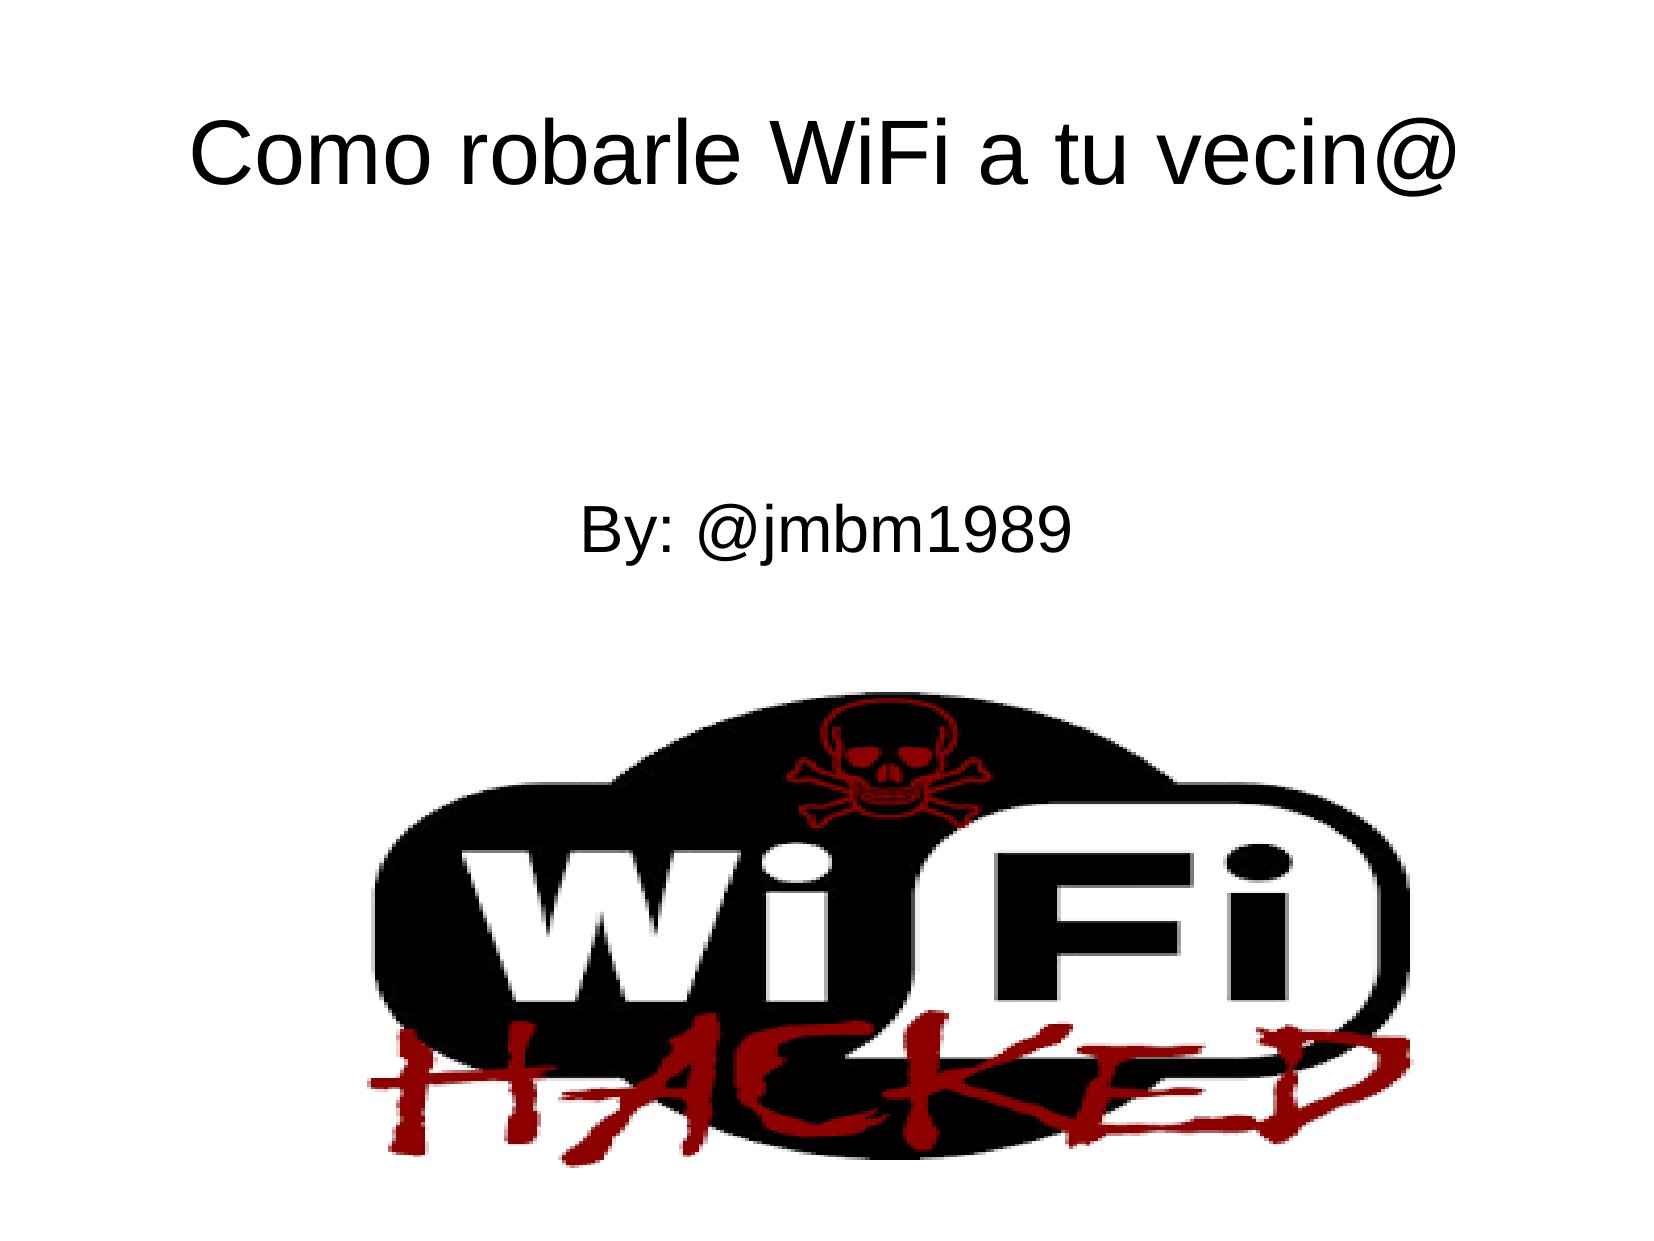

# Como robarle WiFi a tu vecin@
By: @jmbm1989